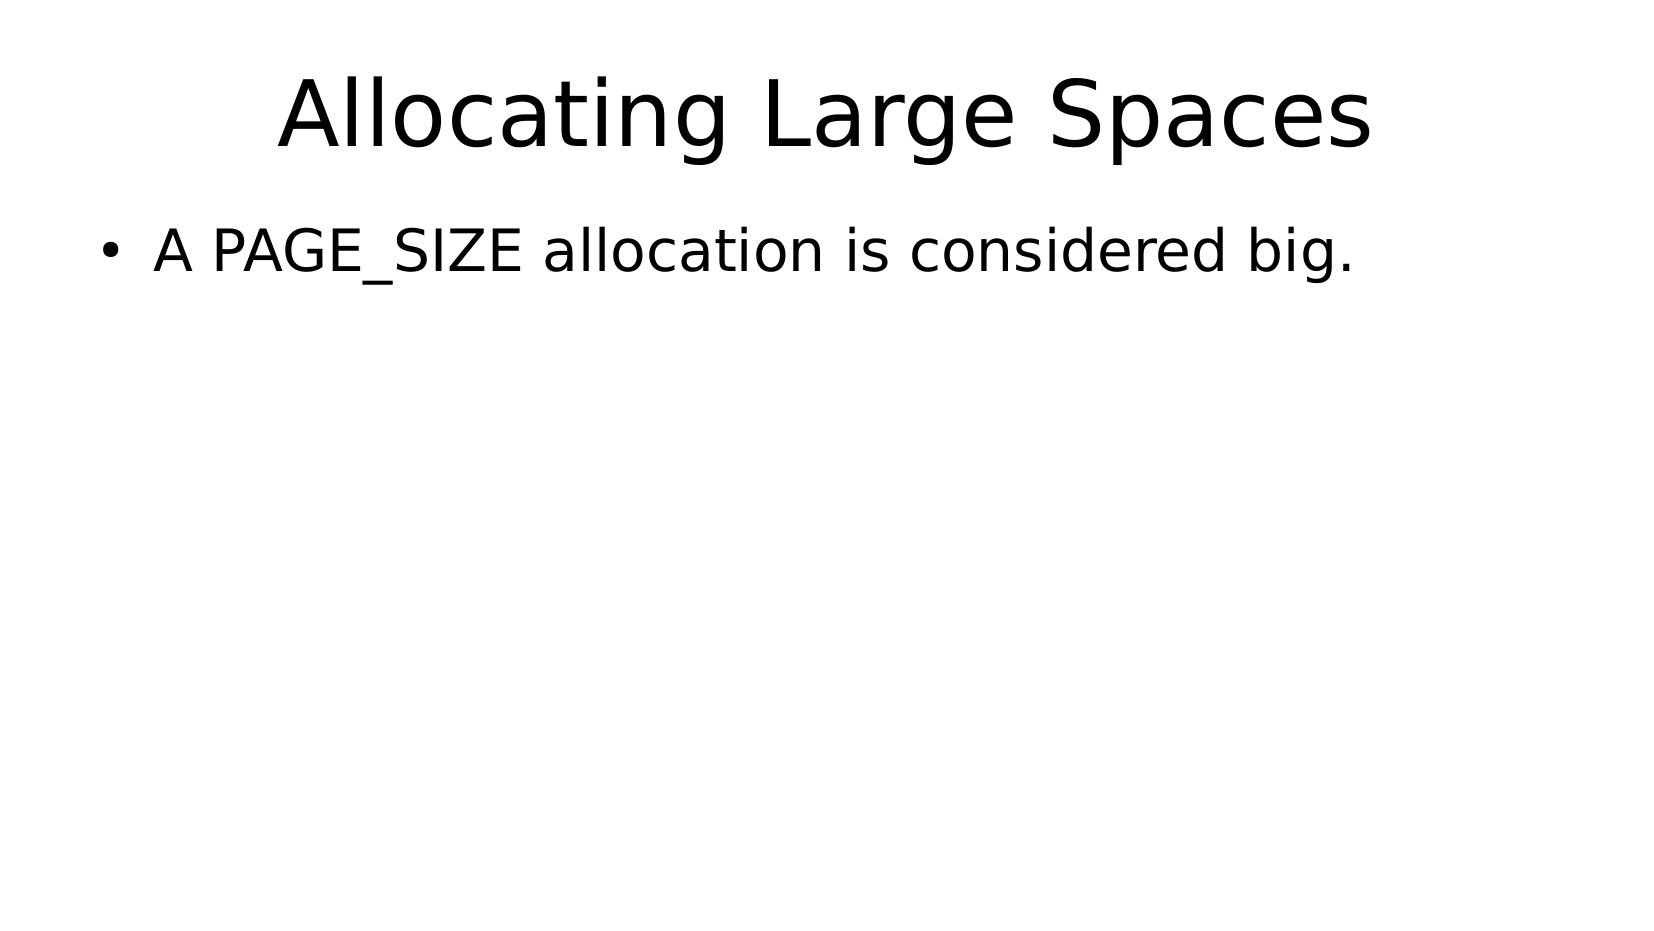

# Allocating Large Spaces
A PAGE_SIZE allocation is considered big.